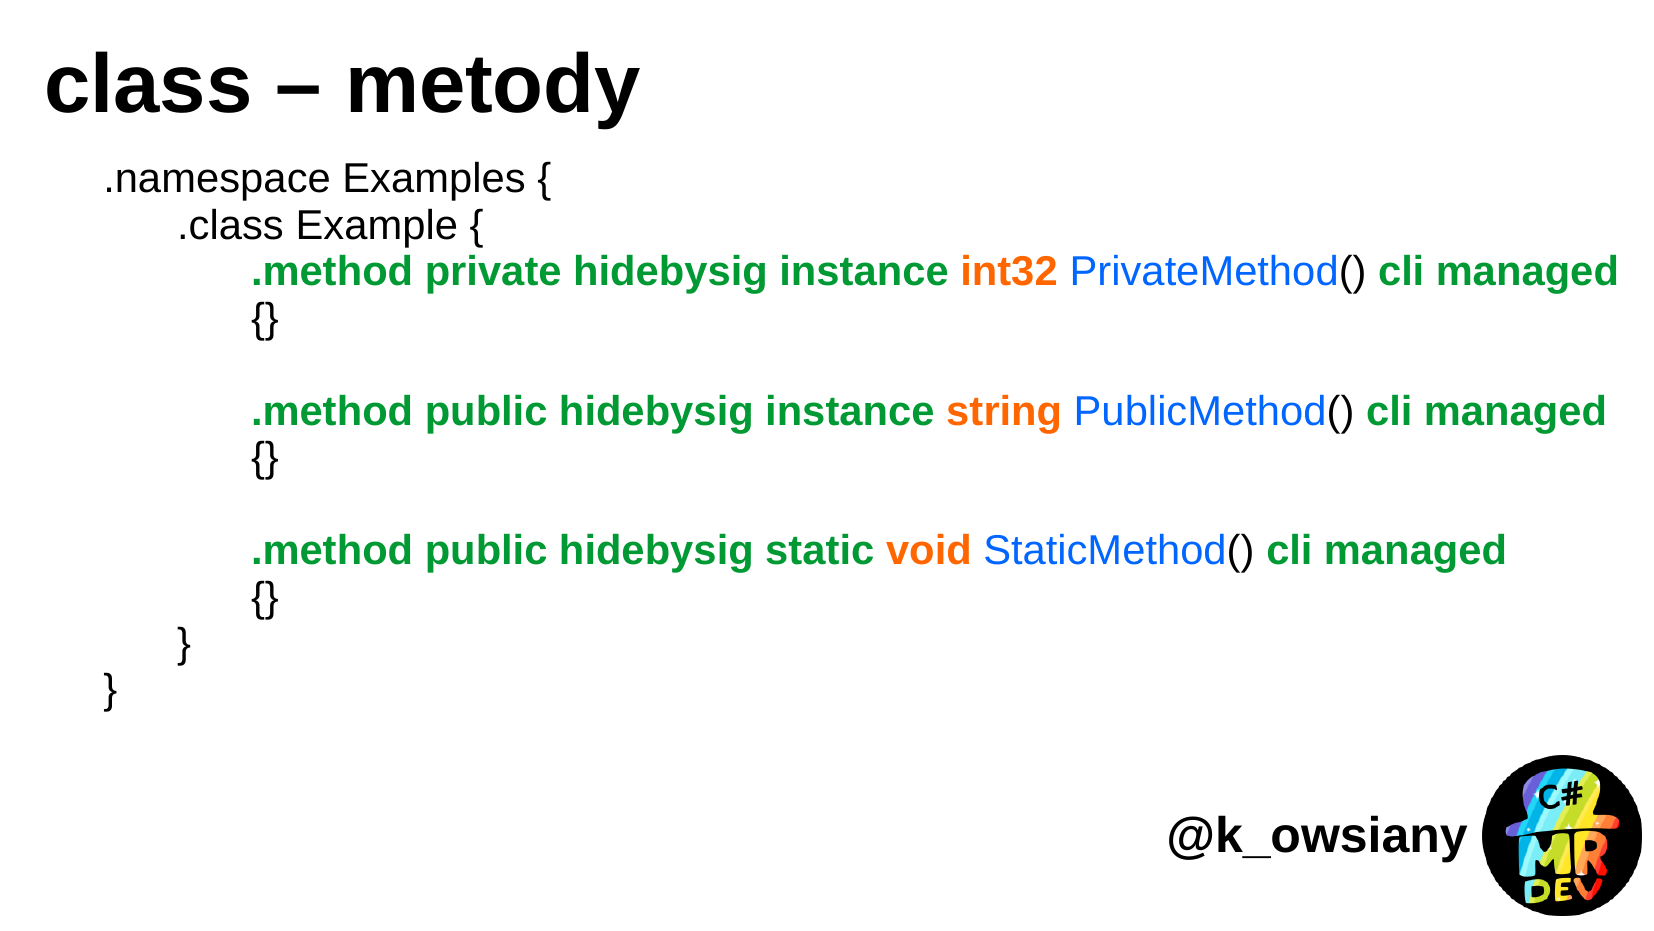

class – metody
.namespace Examples {
	.class Example {
		.method private hidebysig instance int32 PrivateMethod() cli managed
	 	{}
		.method public hidebysig instance string PublicMethod() cli managed
		{}
		.method public hidebysig static void StaticMethod() cli managed
		{}
	}
}